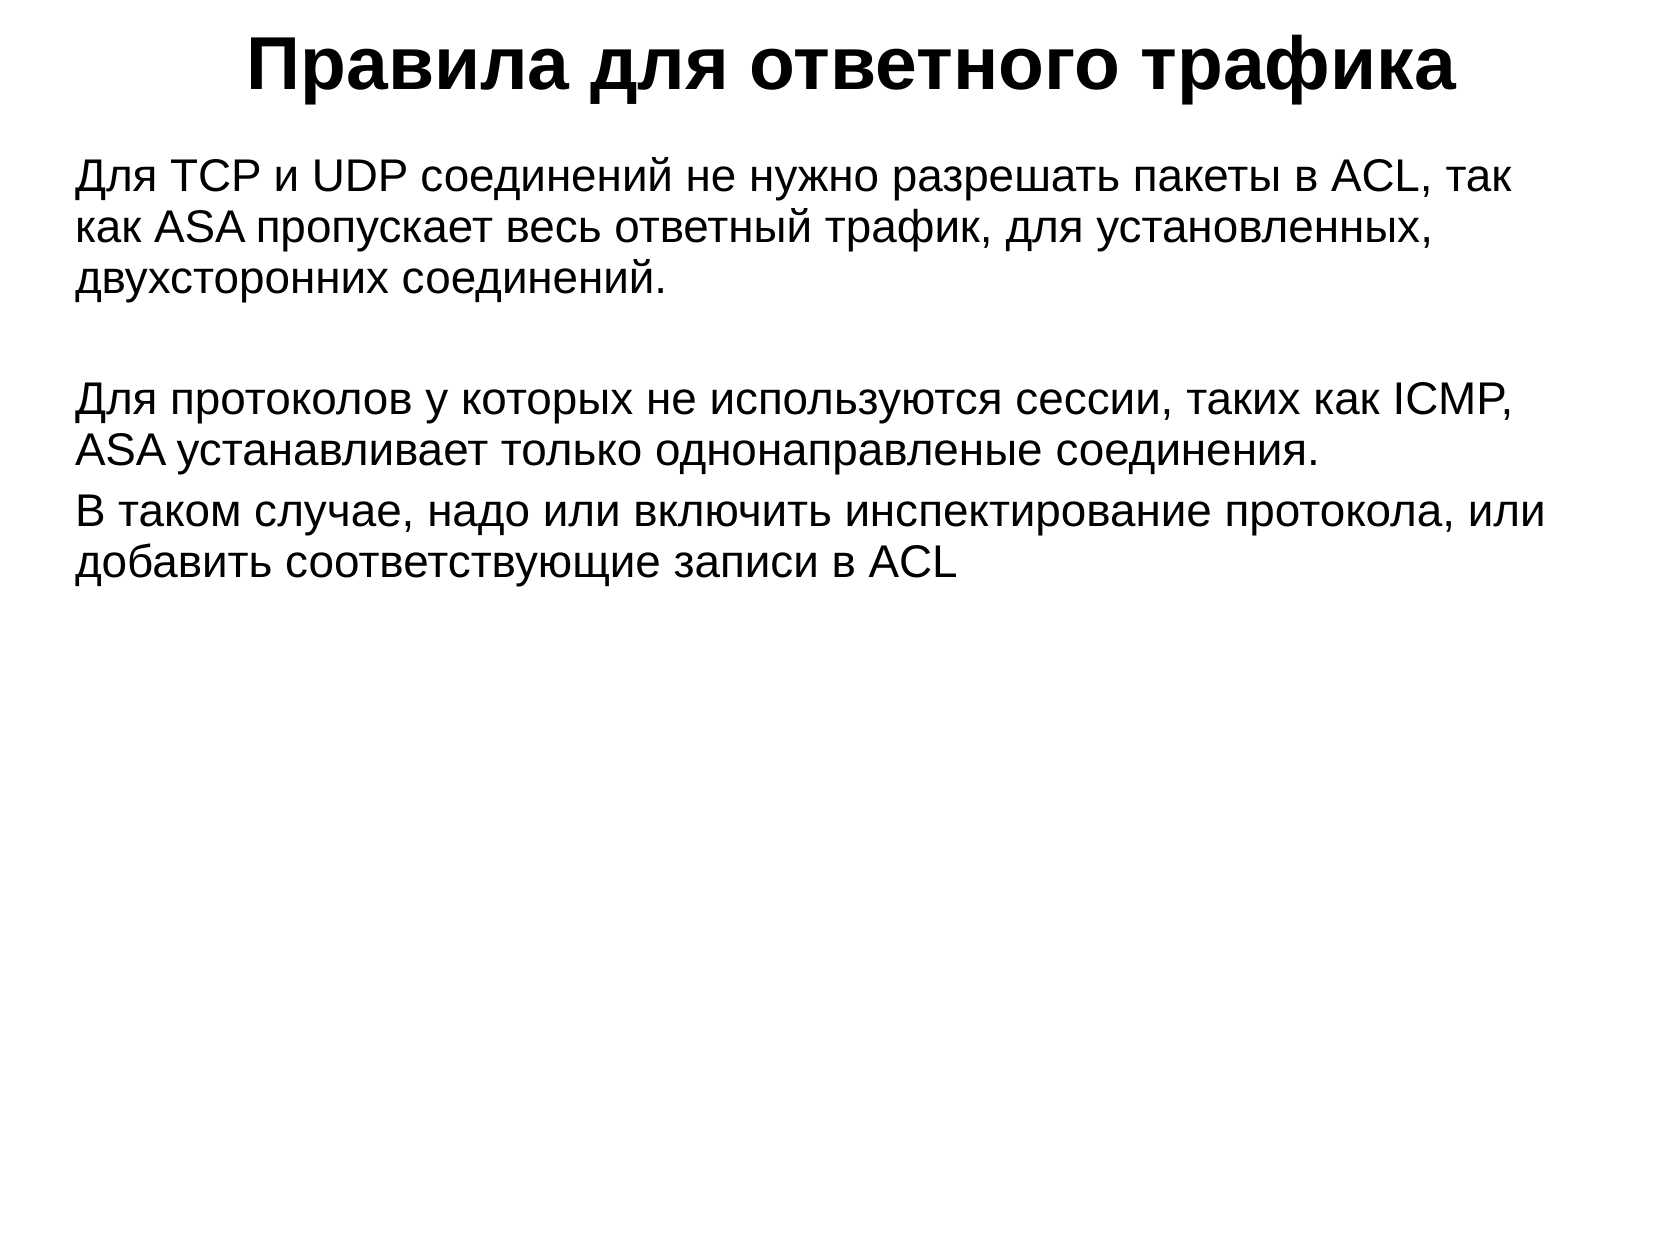

Правила для ответного трафика
# Для TCP и UDP соединений не нужно разрешать пакеты в ACL, так как ASA пропускает весь ответный трафик, для установленных, двухсторонних соединений.
Для протоколов у которых не используются сессии, таких как ICMP, ASA устанавливает только однонаправленые соединения.
В таком случае, надо или включить инспектирование протокола, или добавить соответствующие записи в ACL